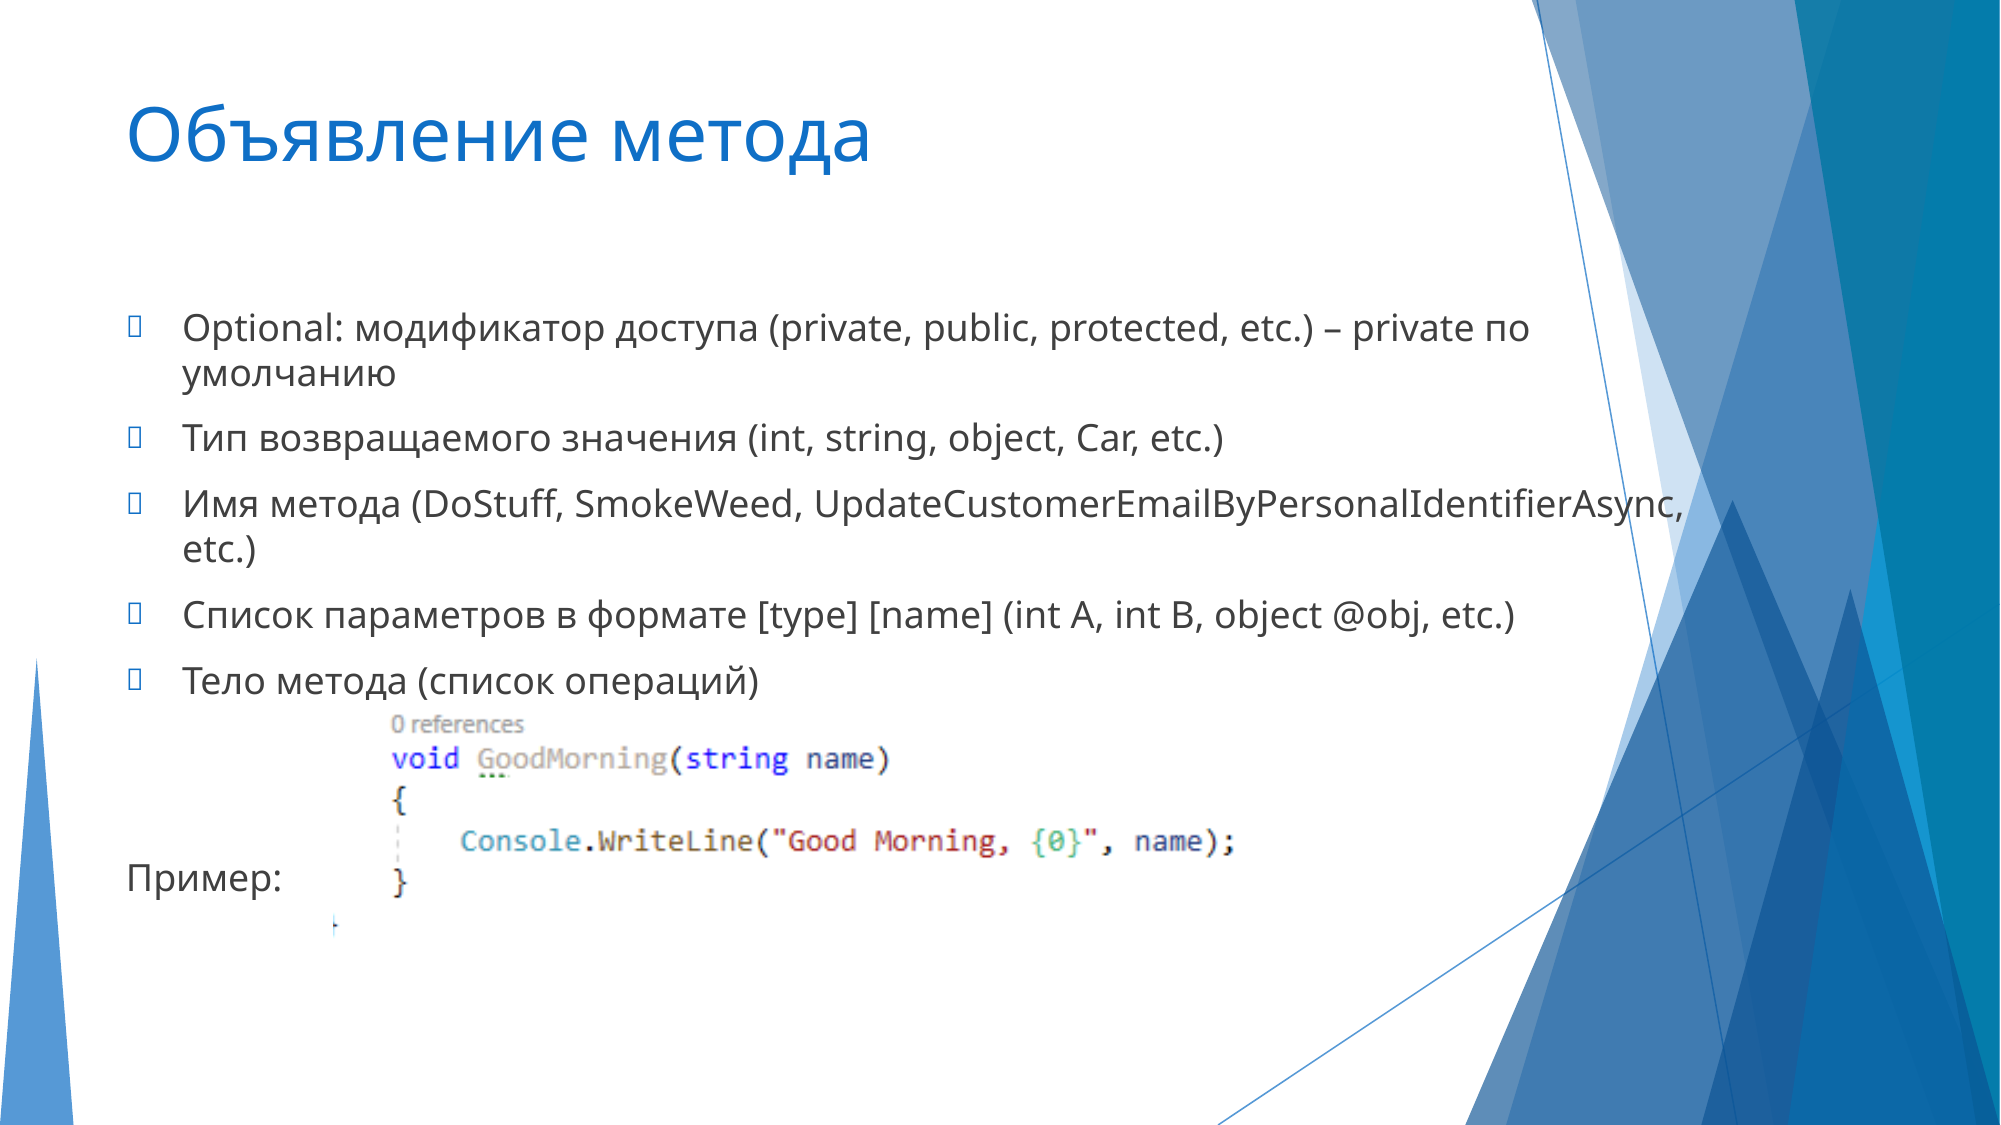

# Объявление метода
Optional: модификатор доступа (private, public, protected, etc.) – private по умолчанию
Тип возвращаемого значения (int, string, object, Car, etc.)
Имя метода (DoStuff, SmokeWeed, UpdateCustomerEmailByPersonalIdentifierAsync, etc.)
Список параметров в формате [type] [name] (int A, int B, object @obj, etc.)
Тело метода (список операций)
Пример: